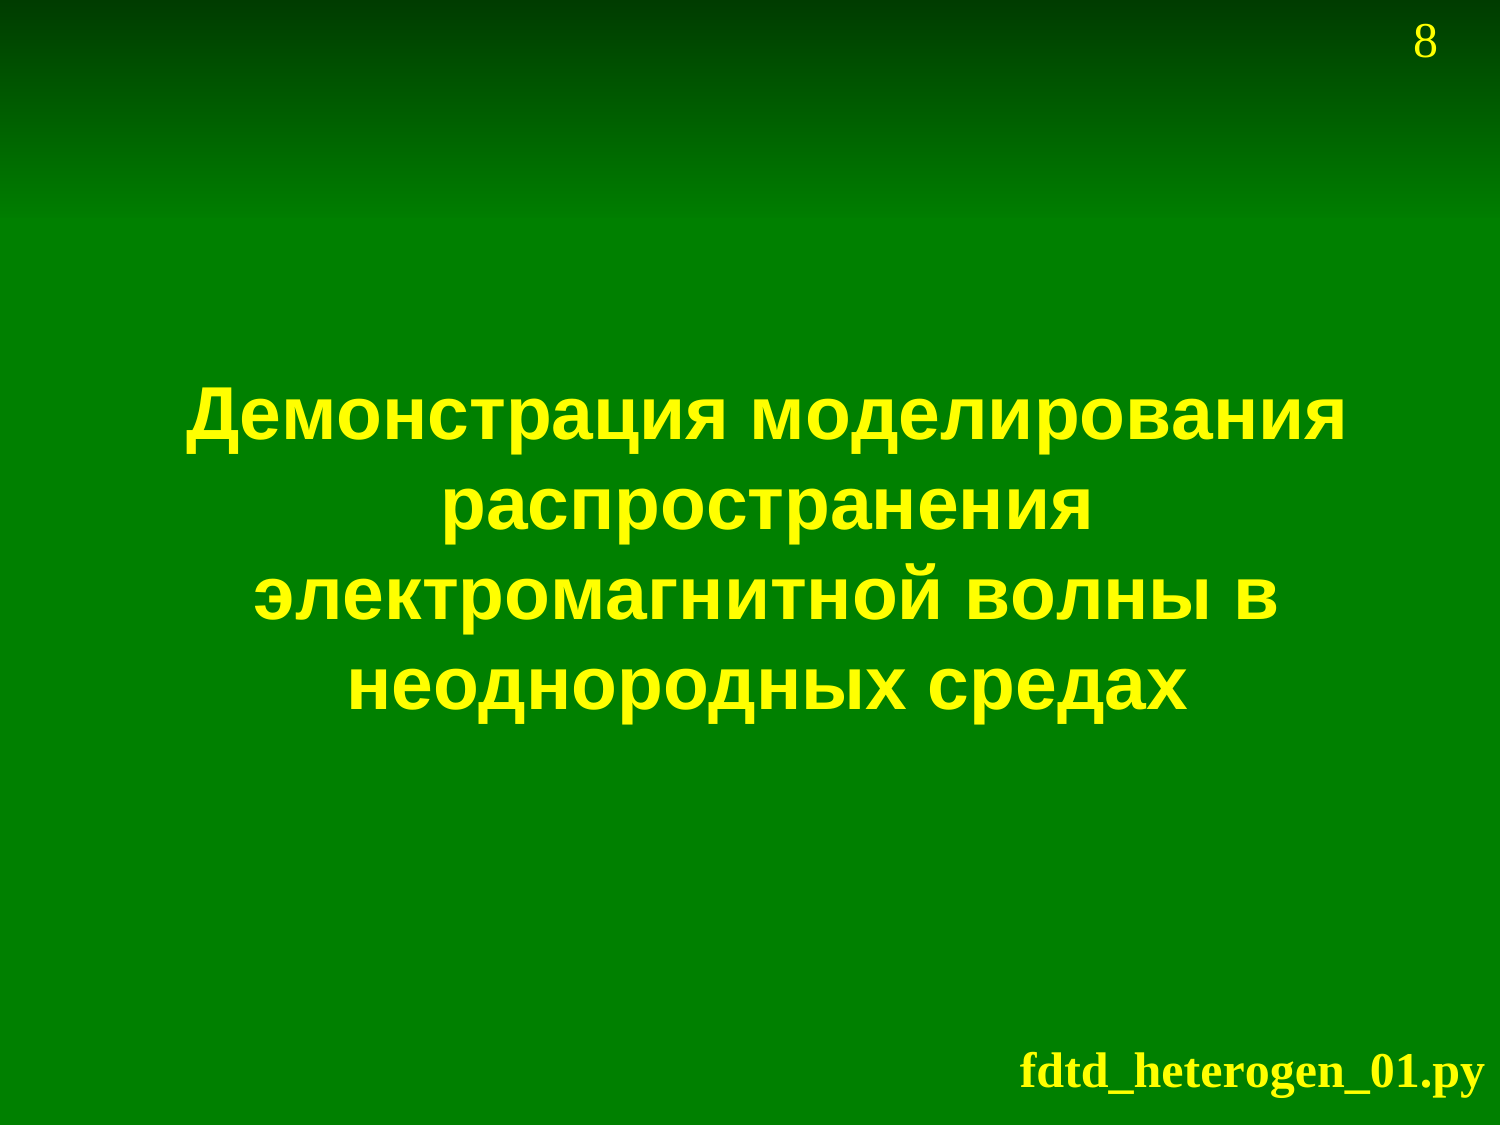

# Демонстрация моделирования распространения электромагнитной волны в неоднородных средах
fdtd_heterogen_01.py